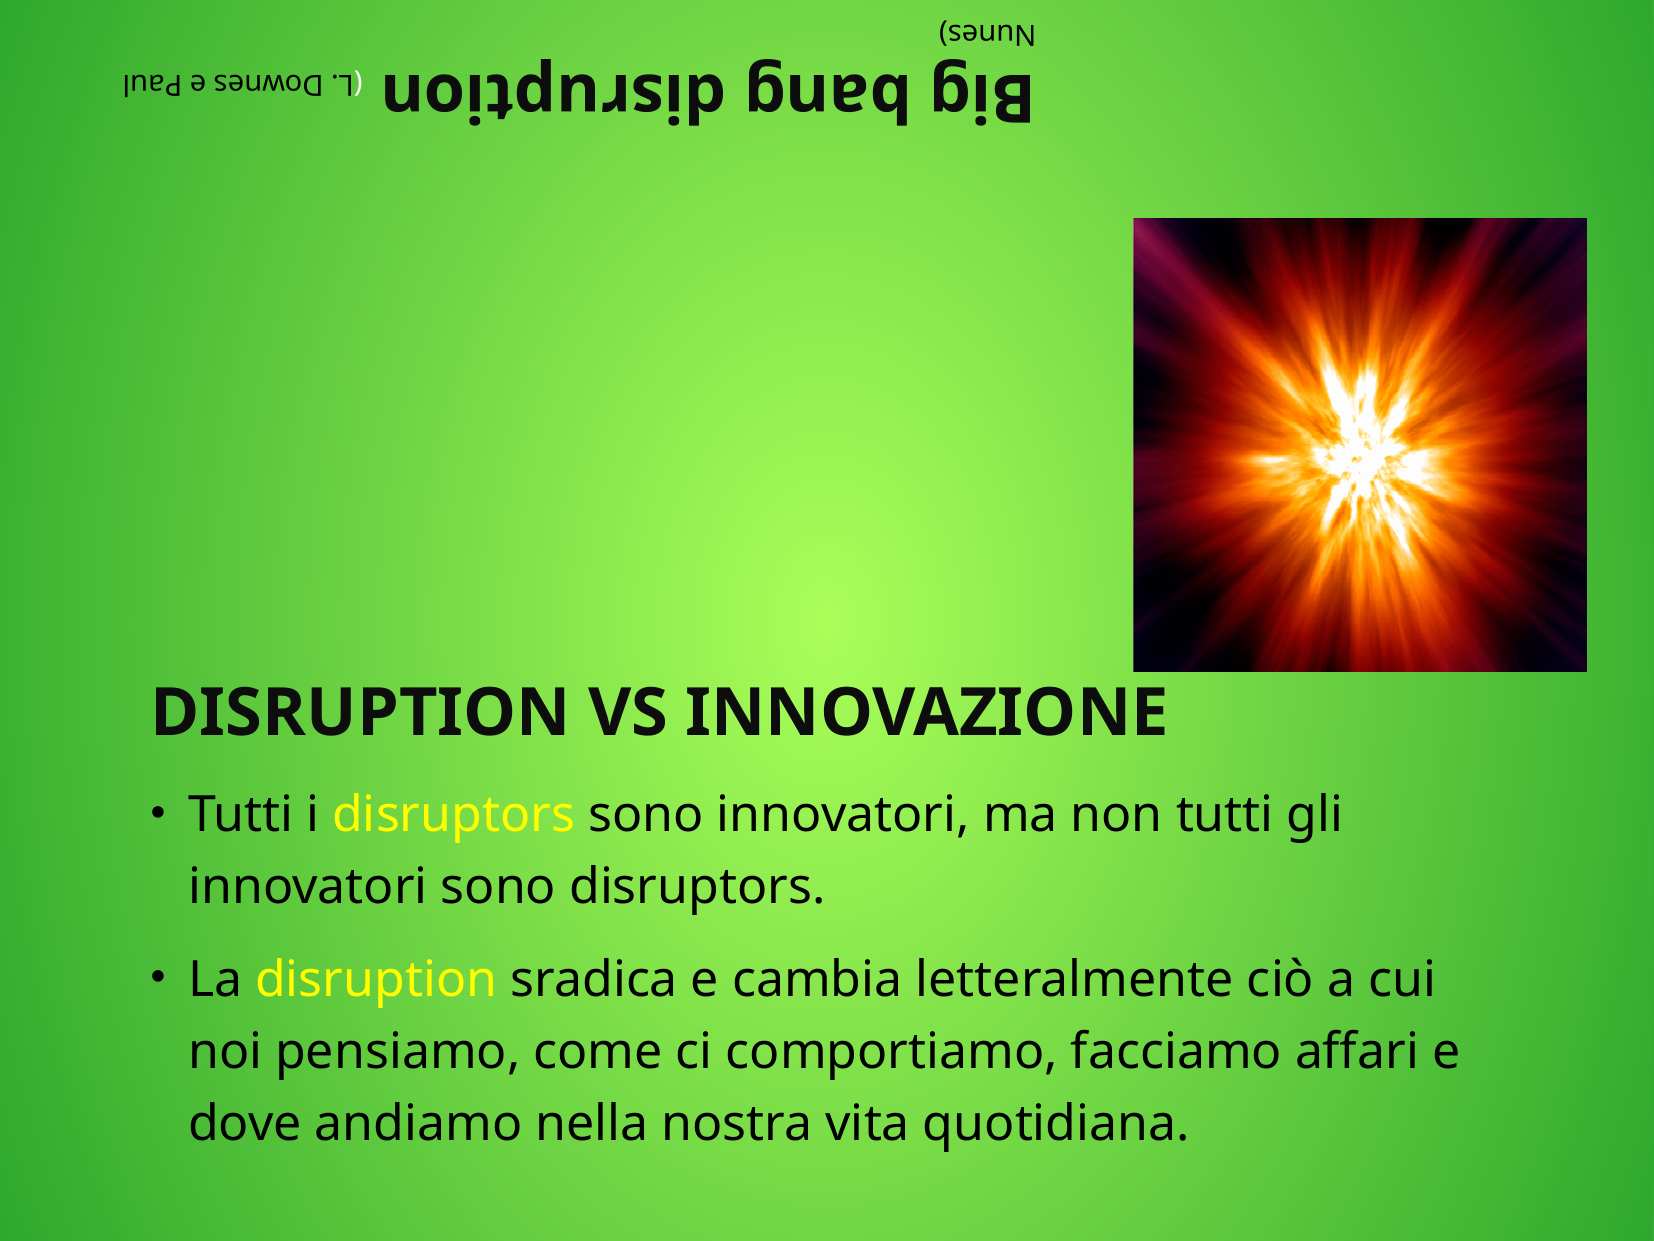

Big bang disruption (L. Downes e Paul Nunes)
 BIG-BANG rende l’idea della velocità con cui avviene e della virulenza dei suoi effetti.
Onda in grado di sbriciolare tutto quanto si trovi lungo il suo cammino.
# DISRUPTION VS INNOVAZIONE
Tutti i disruptors sono innovatori, ma non tutti gli innovatori sono disruptors.
La disruption sradica e cambia letteralmente ciò a cui noi pensiamo, come ci comportiamo, facciamo affari e dove andiamo nella nostra vita quotidiana.